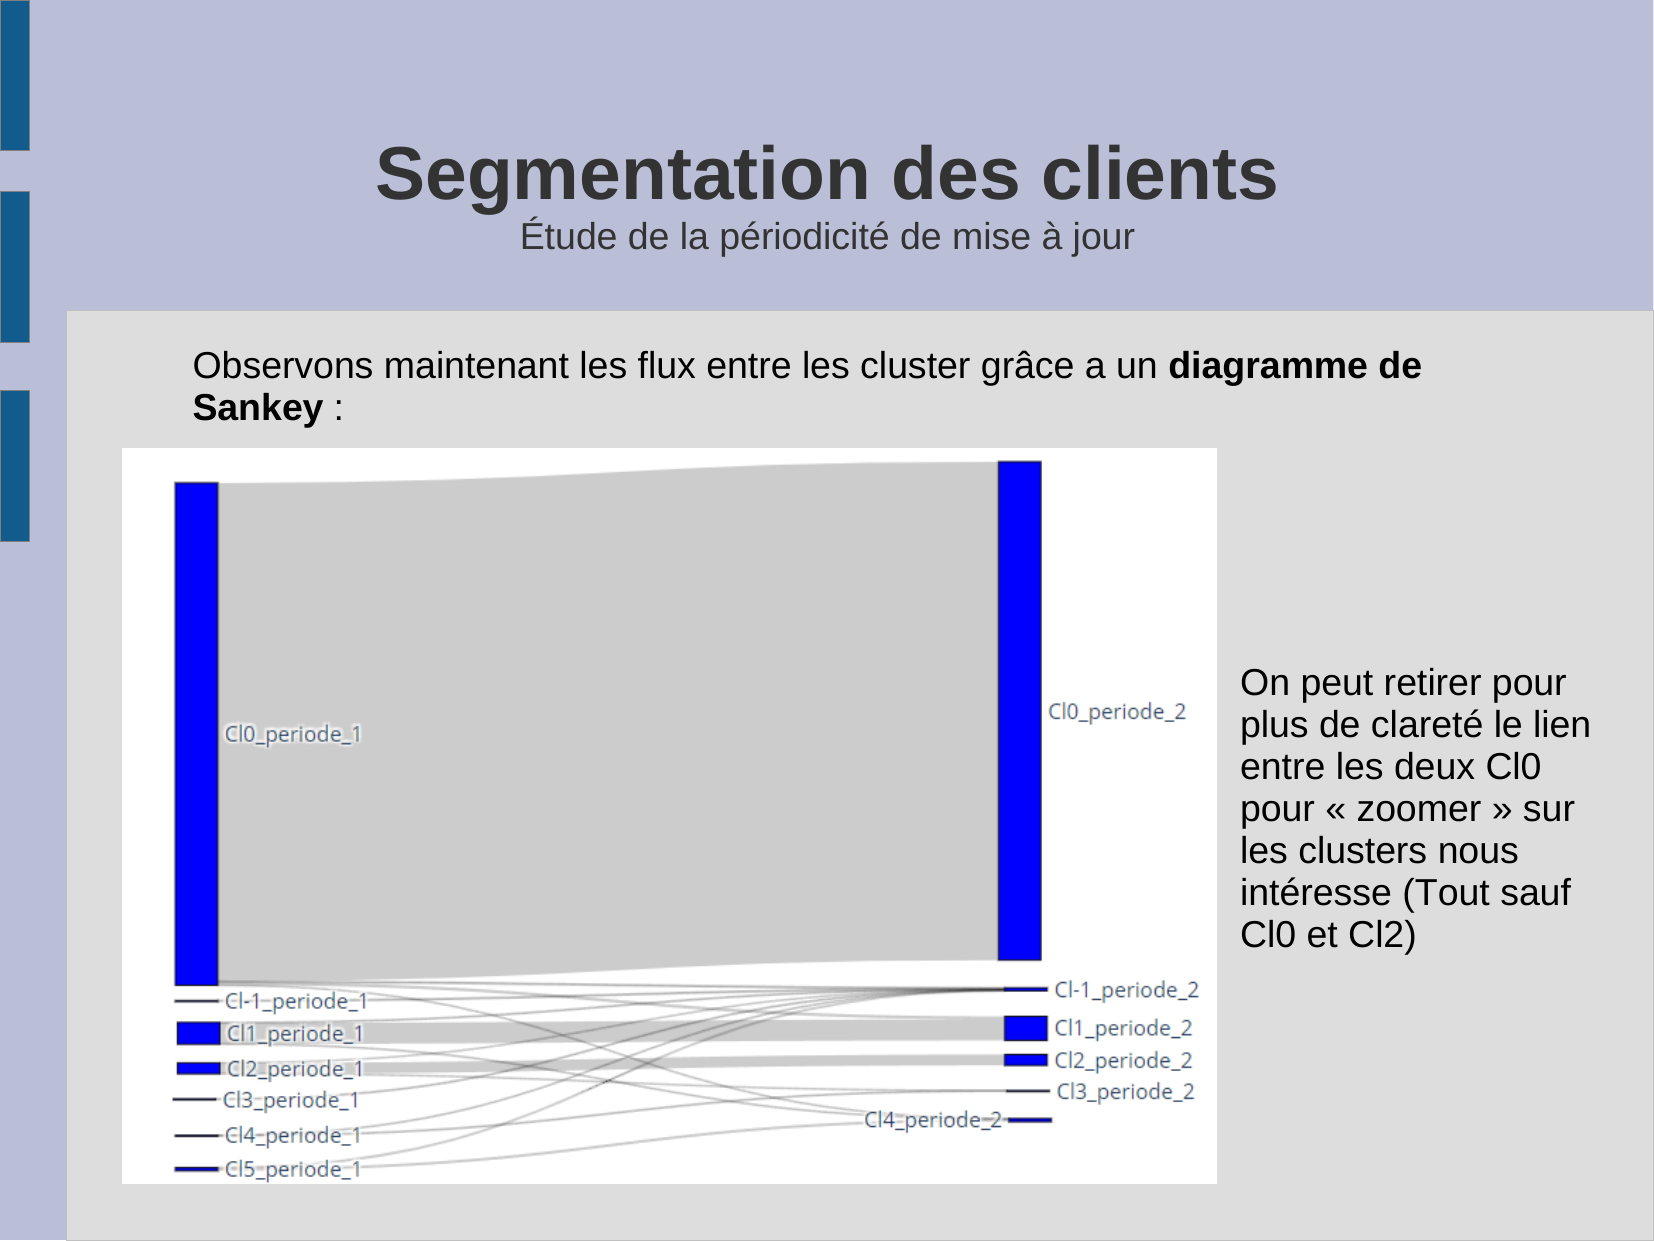

# Segmentation des clients Étude de la périodicité de mise à jour
Observons maintenant les flux entre les cluster grâce a un diagramme de Sankey :
On peut retirer pour plus de clareté le lien entre les deux Cl0 pour « zoomer » sur les clusters nous intéresse (Tout sauf Cl0 et Cl2)